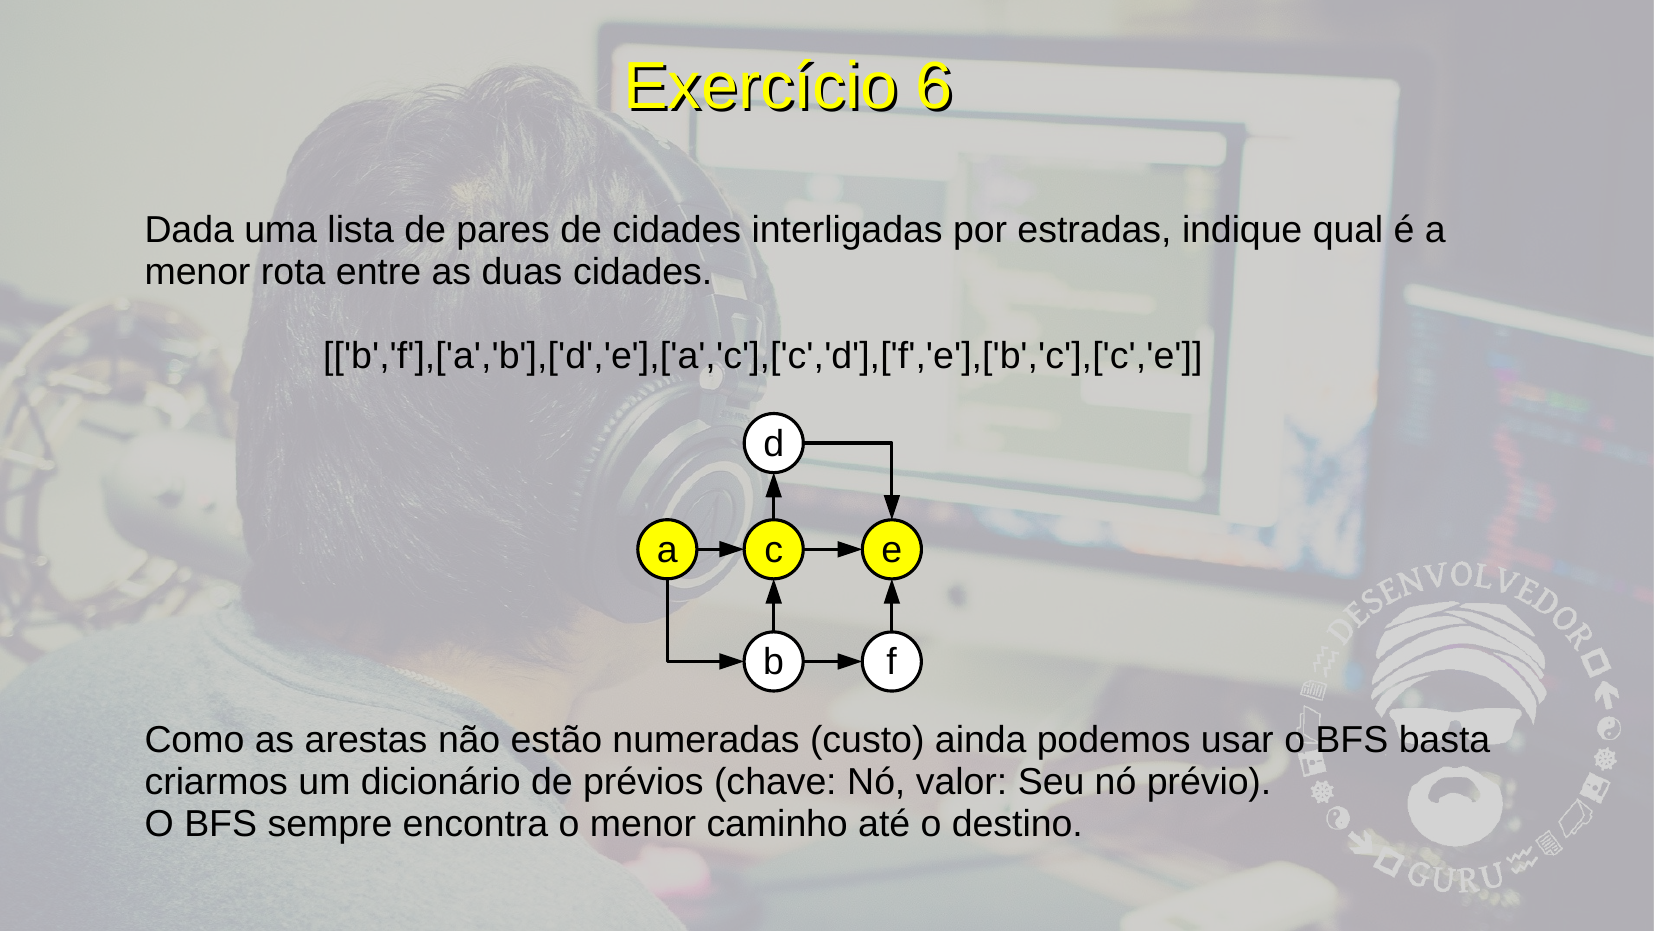

Exercício 6
Dada uma lista de pares de cidades interligadas por estradas, indique qual é a menor rota entre as duas cidades.
 [['b','f'],['a','b'],['d','e'],['a','c'],['c','d'],['f','e'],['b','c'],['c','e']]
d
a
c
e
b
f
Como as arestas não estão numeradas (custo) ainda podemos usar o BFS basta criarmos um dicionário de prévios (chave: Nó, valor: Seu nó prévio).
O BFS sempre encontra o menor caminho até o destino.